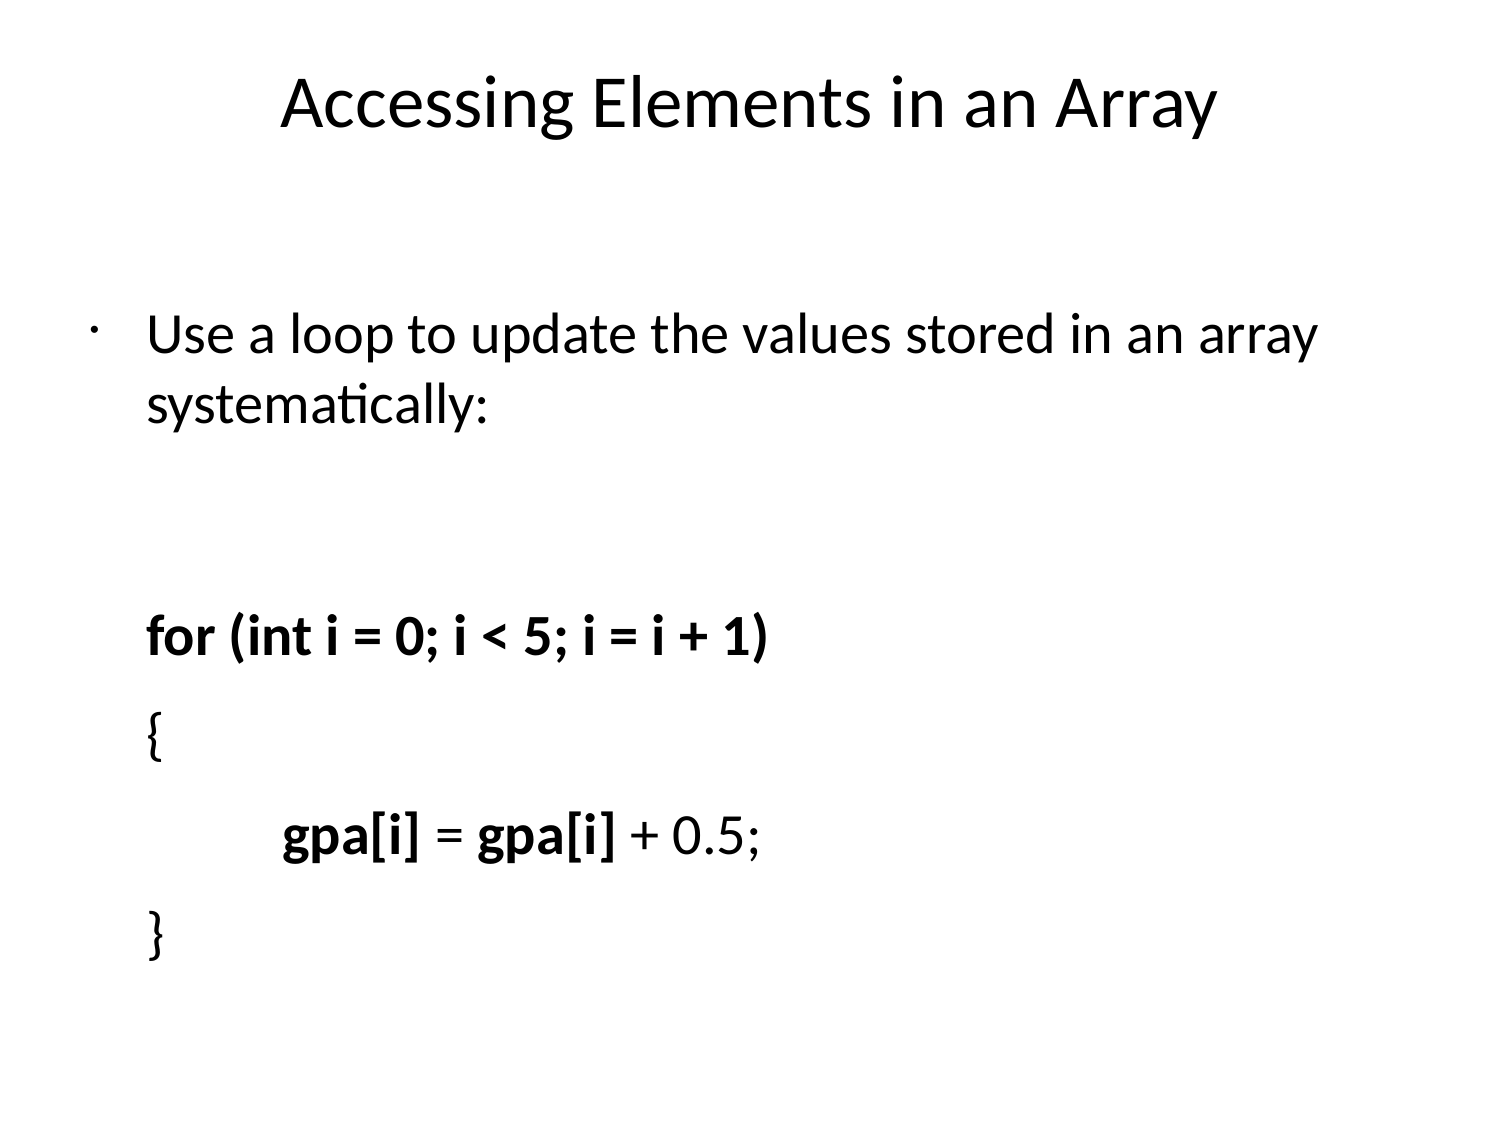

# Accessing Elements in an Array
Use a loop to update the values stored in an array systematically:
	for (int i = 0; i < 5; i = i + 1)
	{
		 gpa[i] = gpa[i] + 0.5;
	}